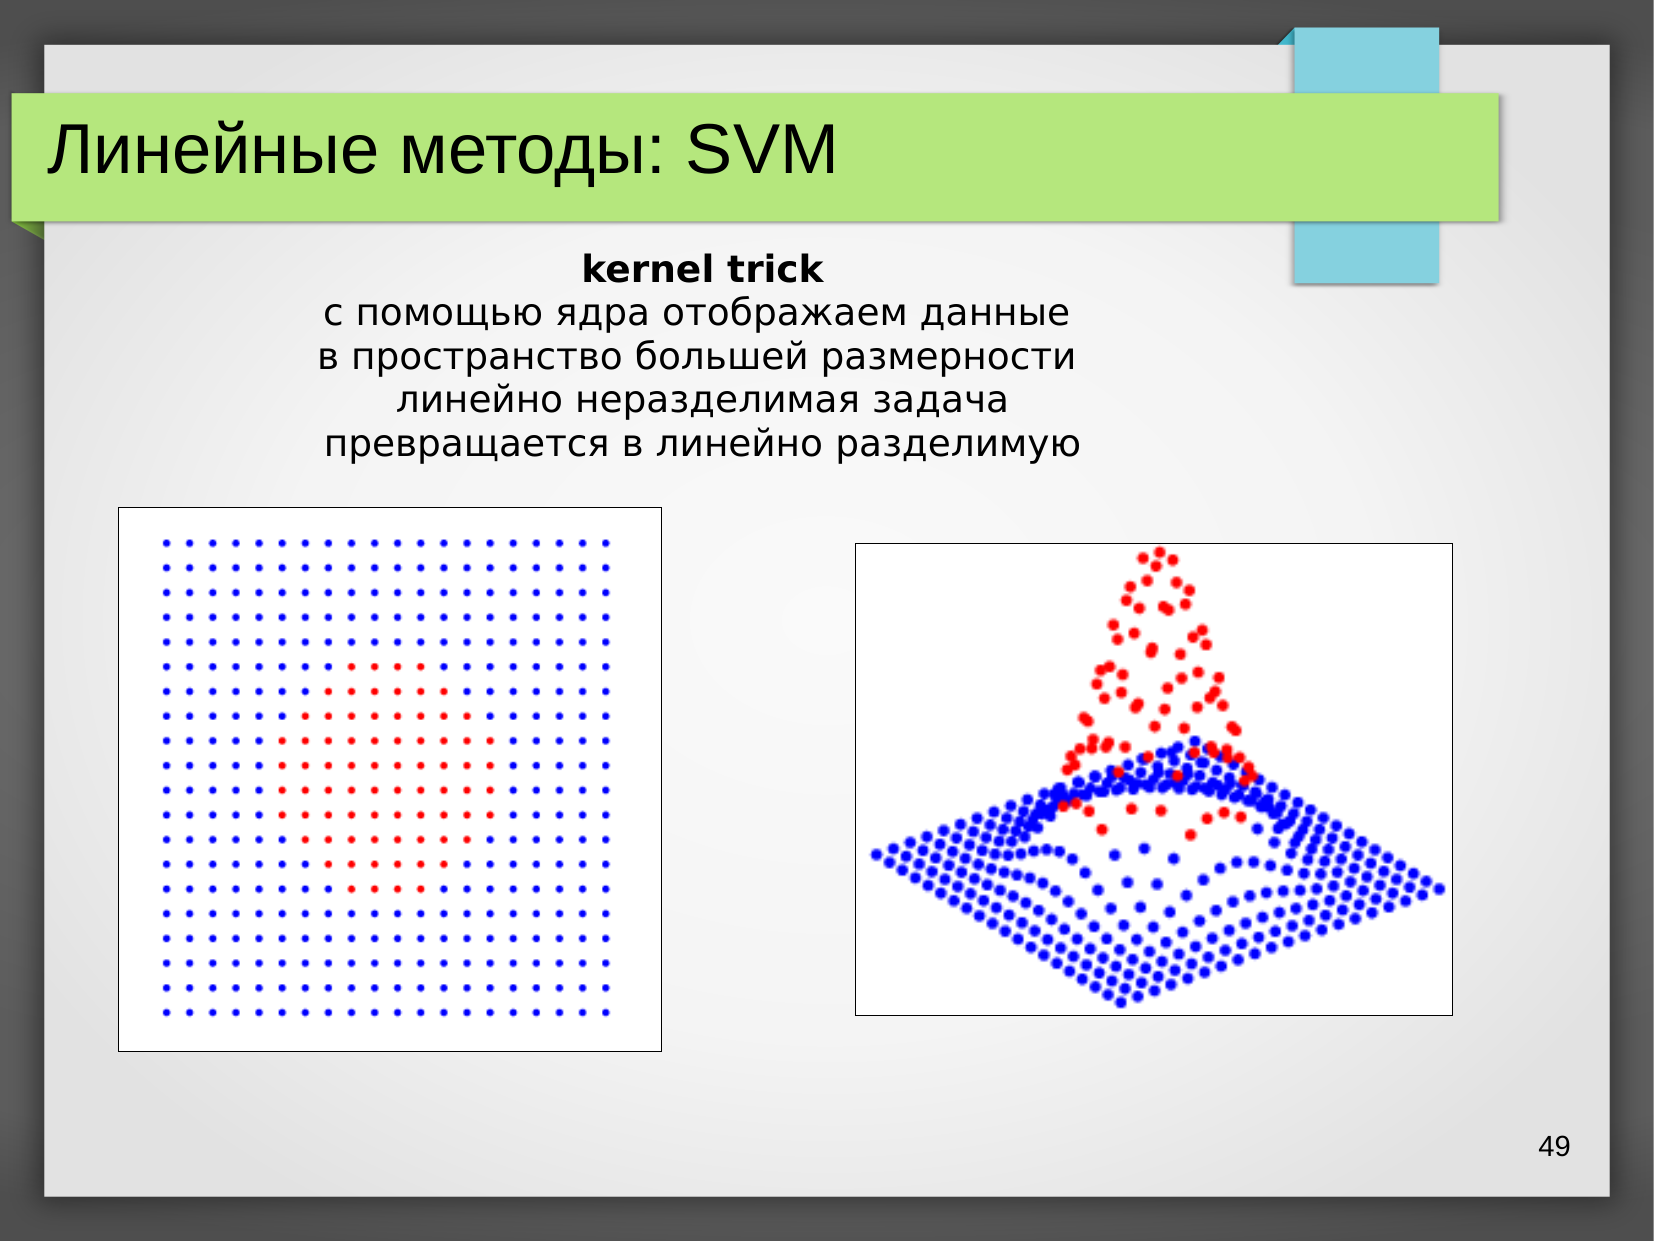

# Линейные методы: SVM
kernel trick
с помощью ядра отображаем данные
в пространство большей размерности
линейно неразделимая задача
превращается в линейно разделимую
49